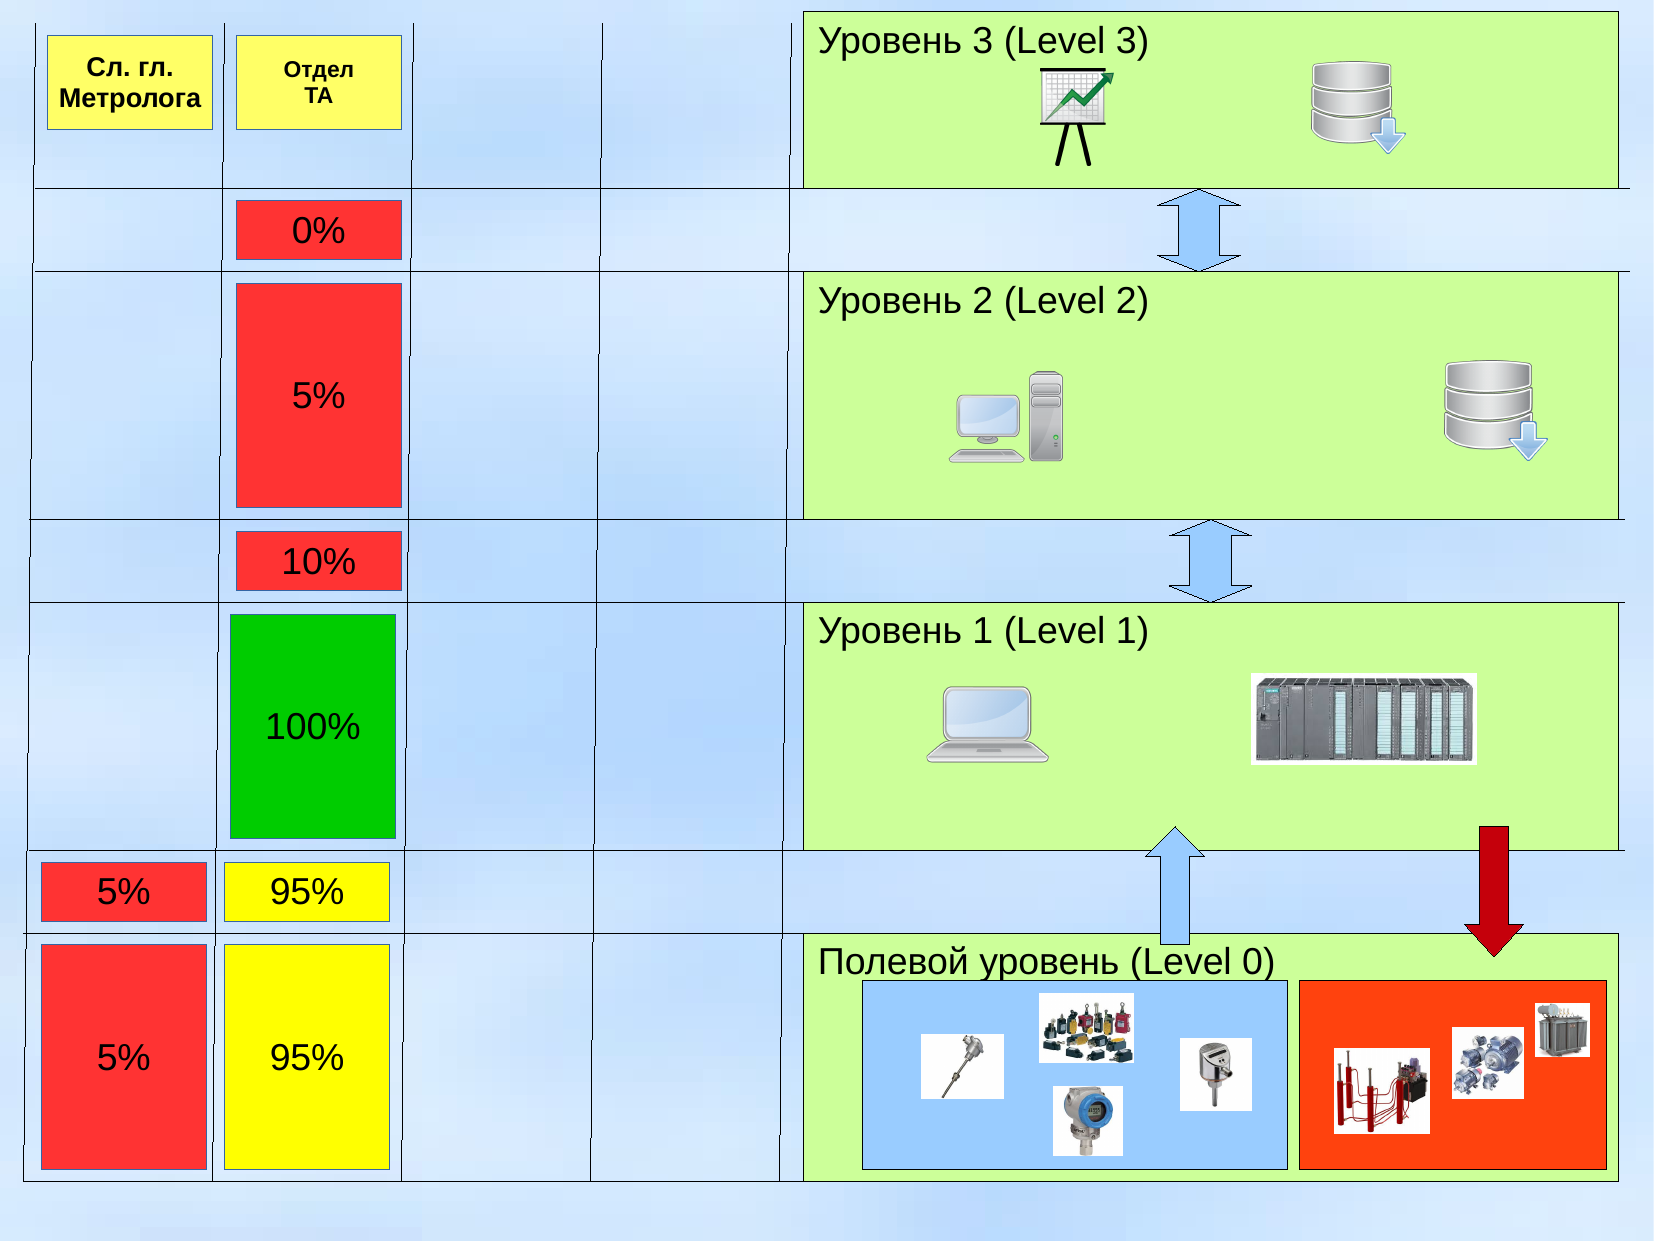

Уровень 3 (Level 3)
Отдел
КИПиА
Сл. гл.
Метролога
Отдел
ТА
0%
Уровень 2 (Level 2)
5%
10%
Уровень 1 (Level 1)
100%
5%
95%
Полевой уровень (Level 0)
5%
95%